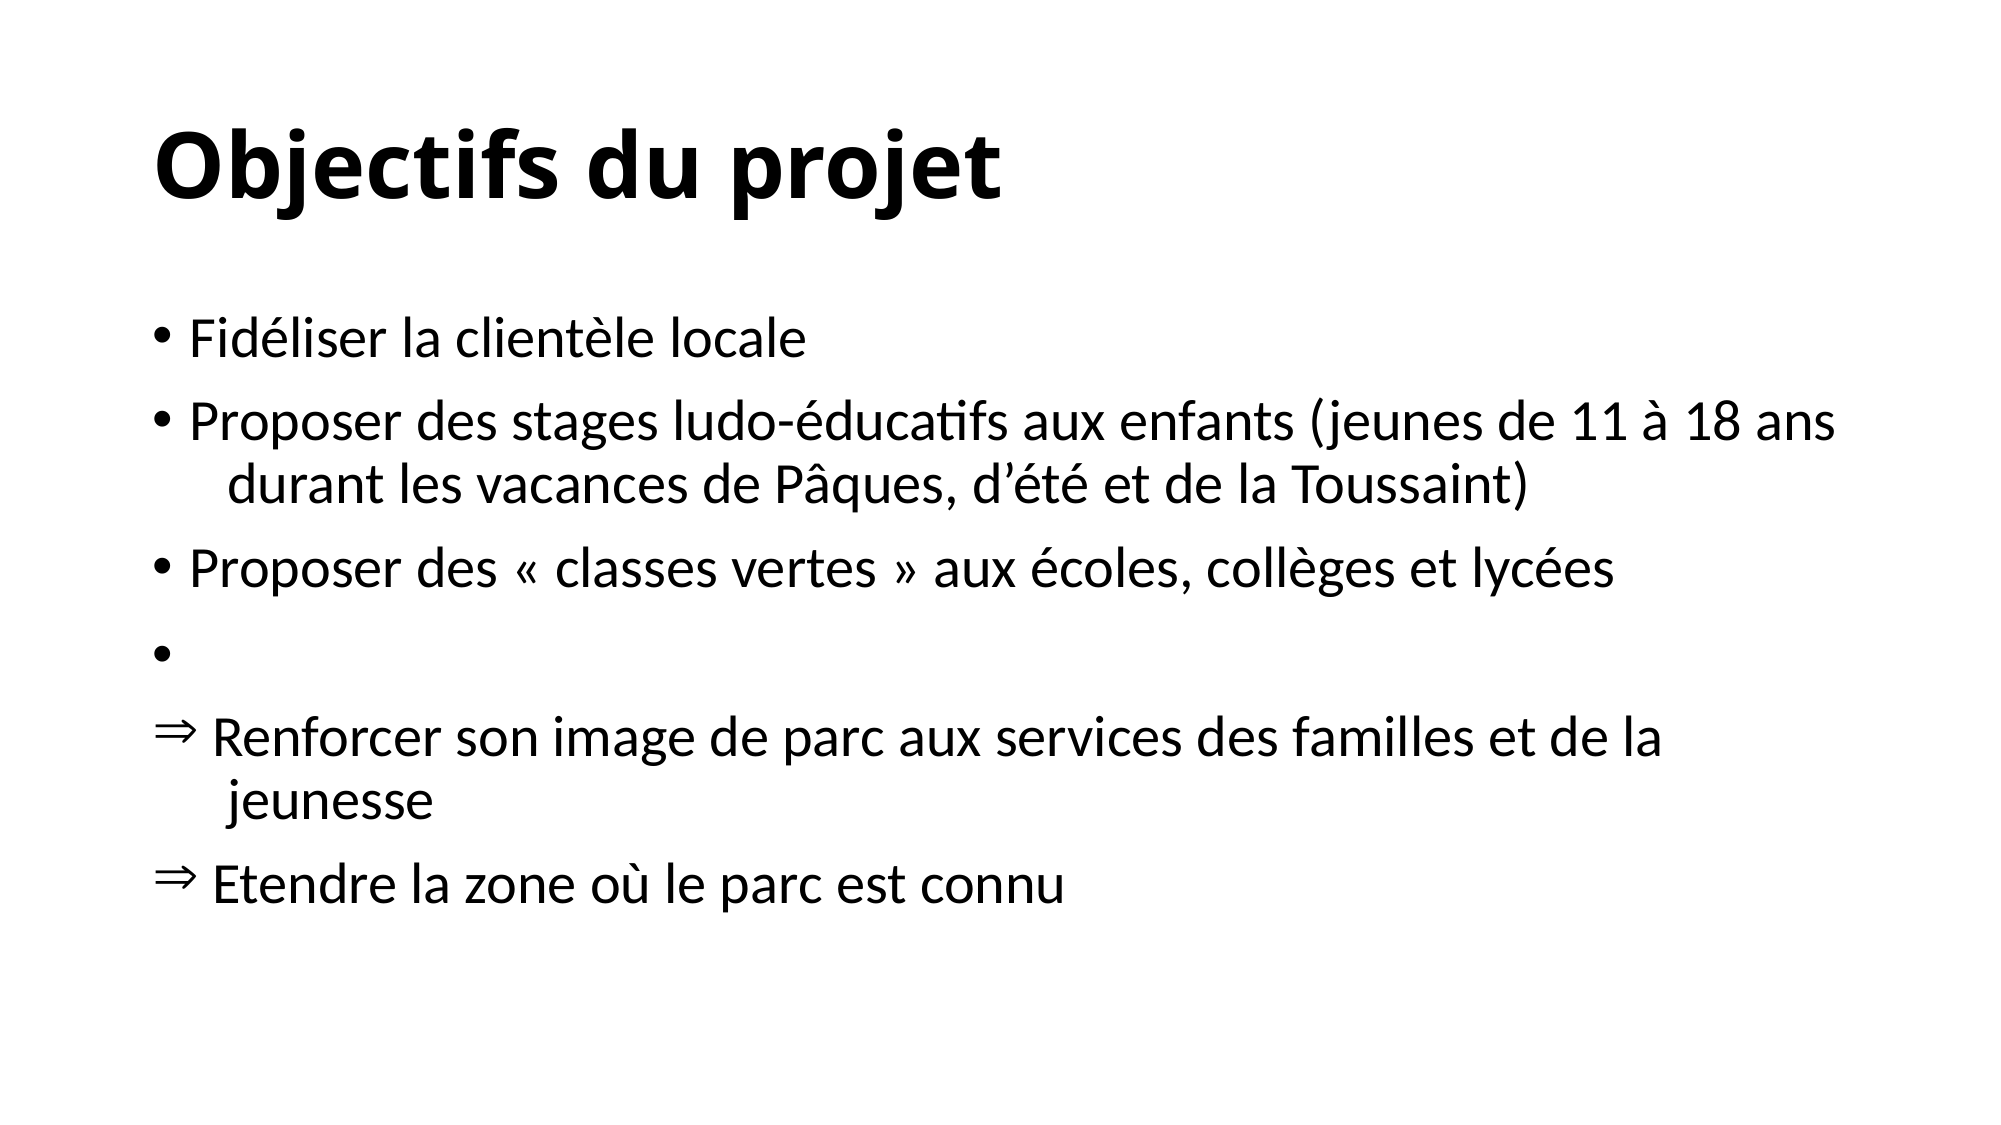

# Objectifs du projet
Fidéliser la clientèle locale
Proposer des stages ludo-éducatifs aux enfants (jeunes de 11 à 18 ans durant les vacances de Pâques, d’été et de la Toussaint)
Proposer des « classes vertes » aux écoles, collèges et lycées
 Renforcer son image de parc aux services des familles et de la jeunesse
 Etendre la zone où le parc est connu